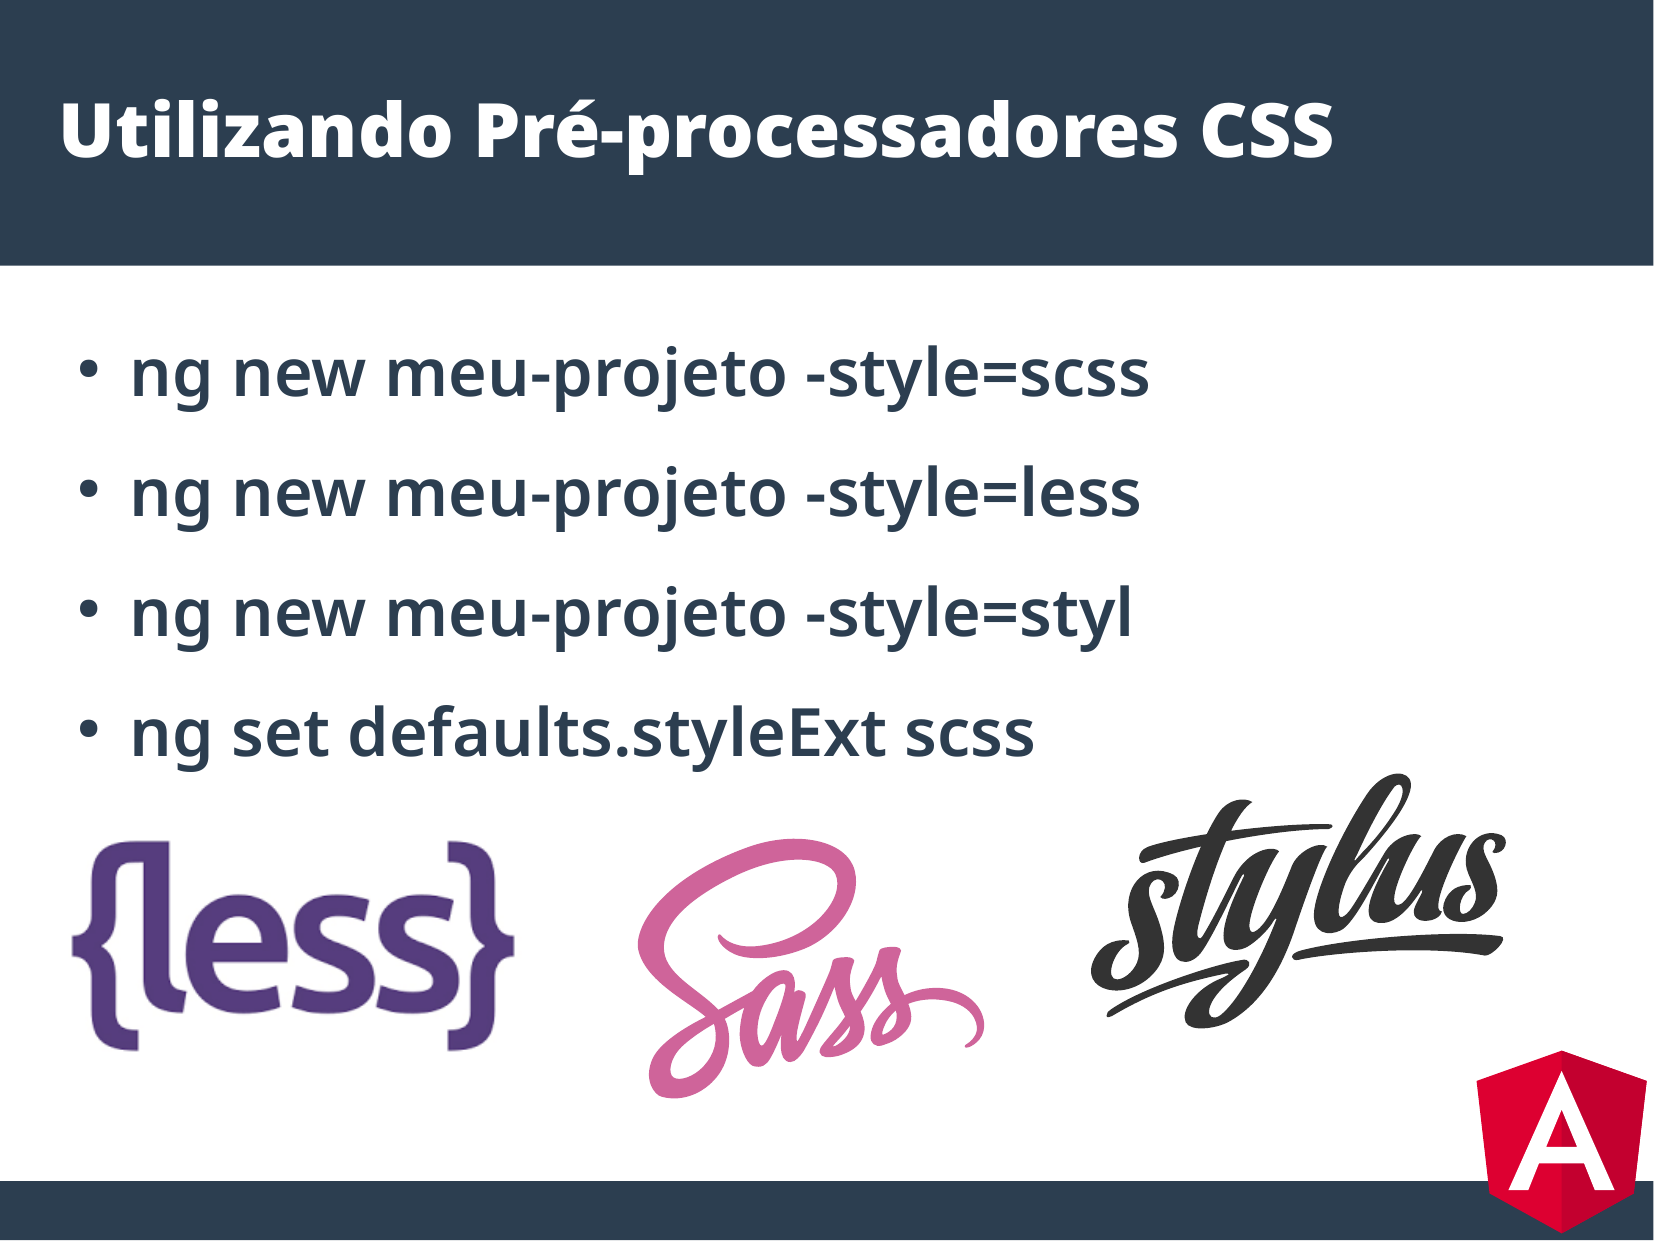

# Utilizando Pré-processadores CSS
ng new meu-projeto -style=scss
ng new meu-projeto -style=less
ng new meu-projeto -style=styl
ng set defaults.styleExt scss